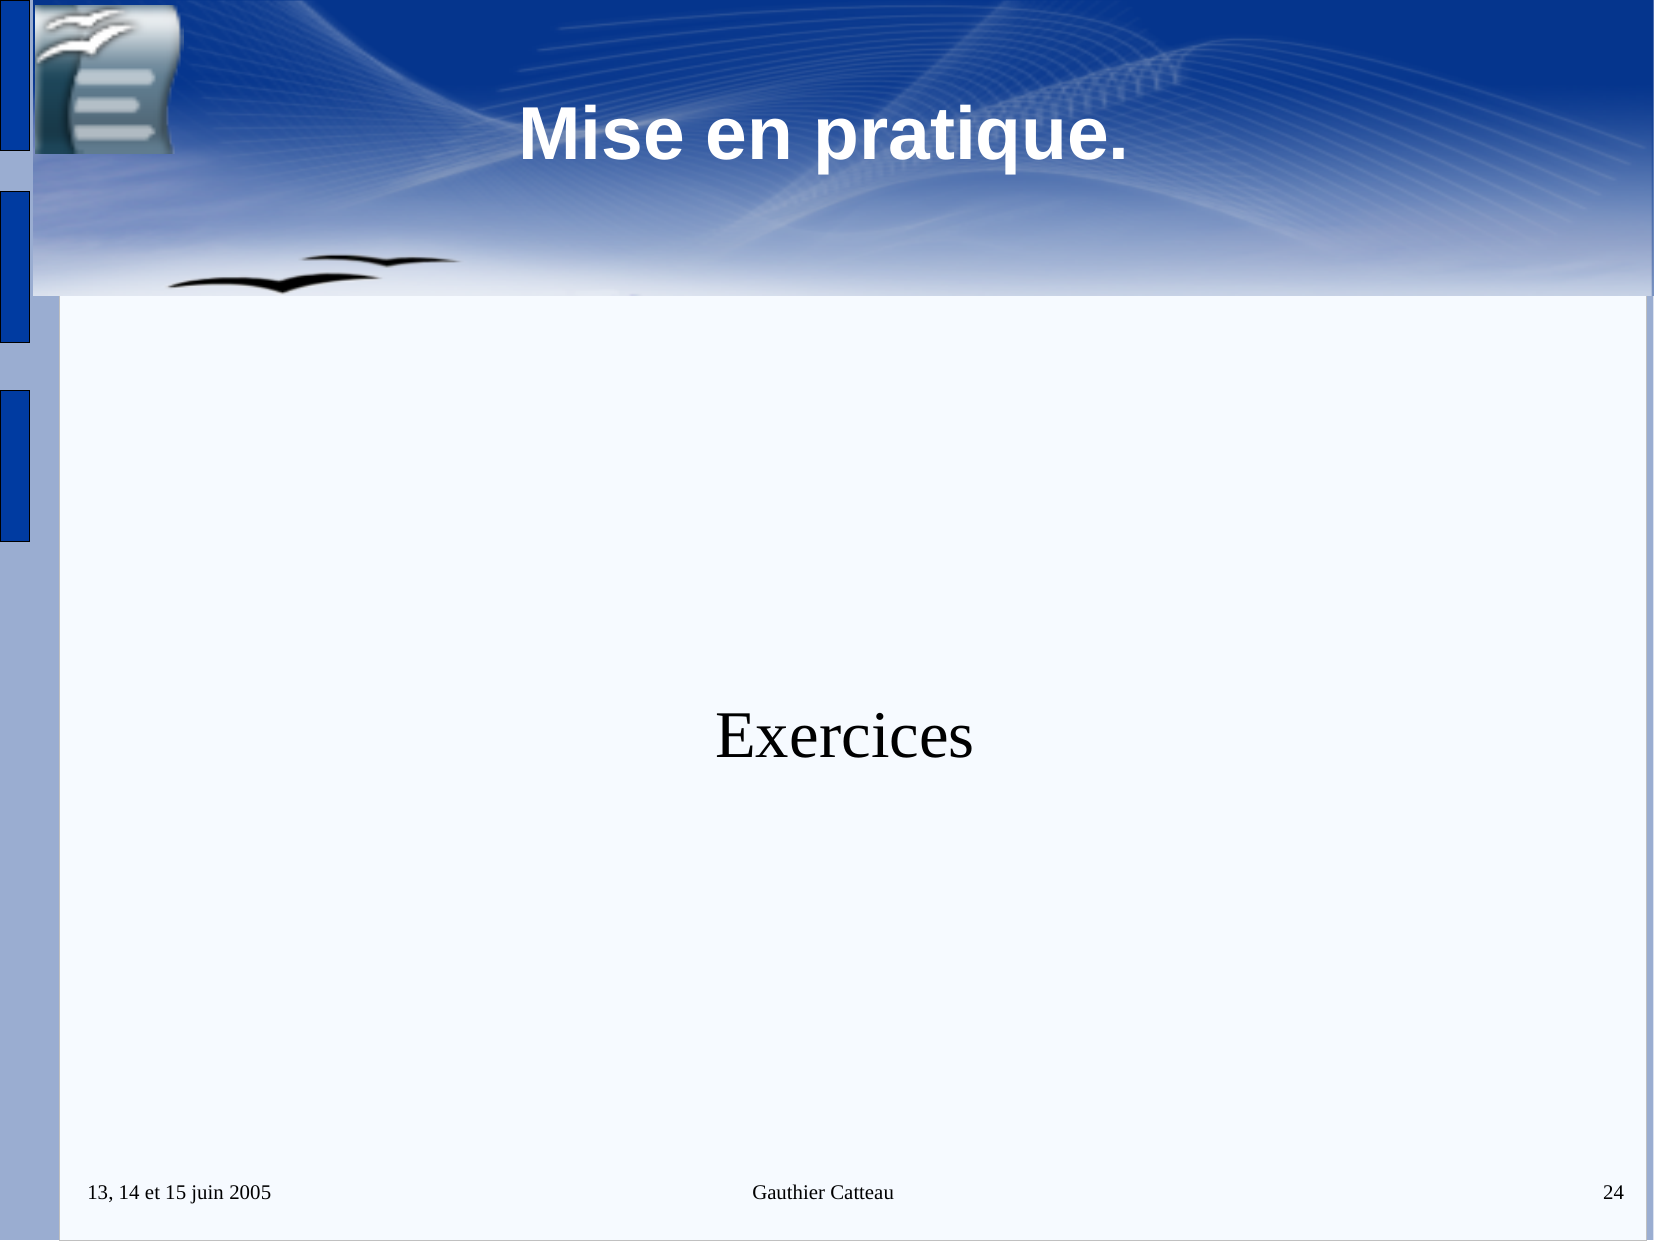

# Mise en pratique.
Exercices
Gauthier Catteau